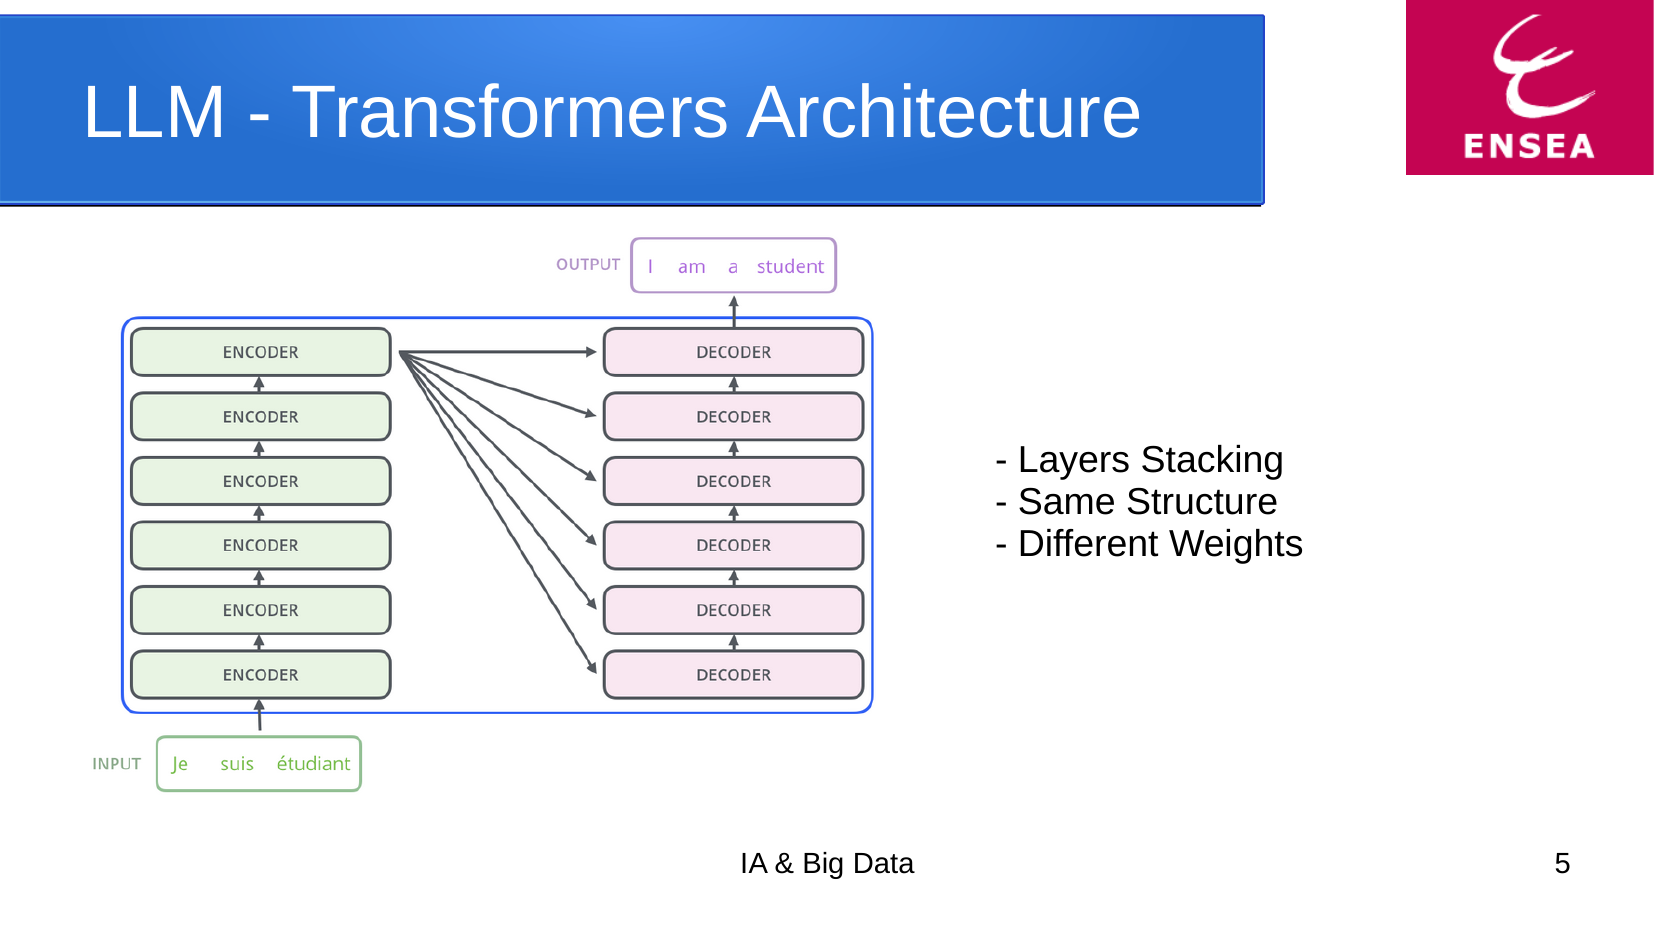

# LLM - Transformers Architecture
- Layers Stacking
- Same Structure
- Different Weights
IA & Big Data
5